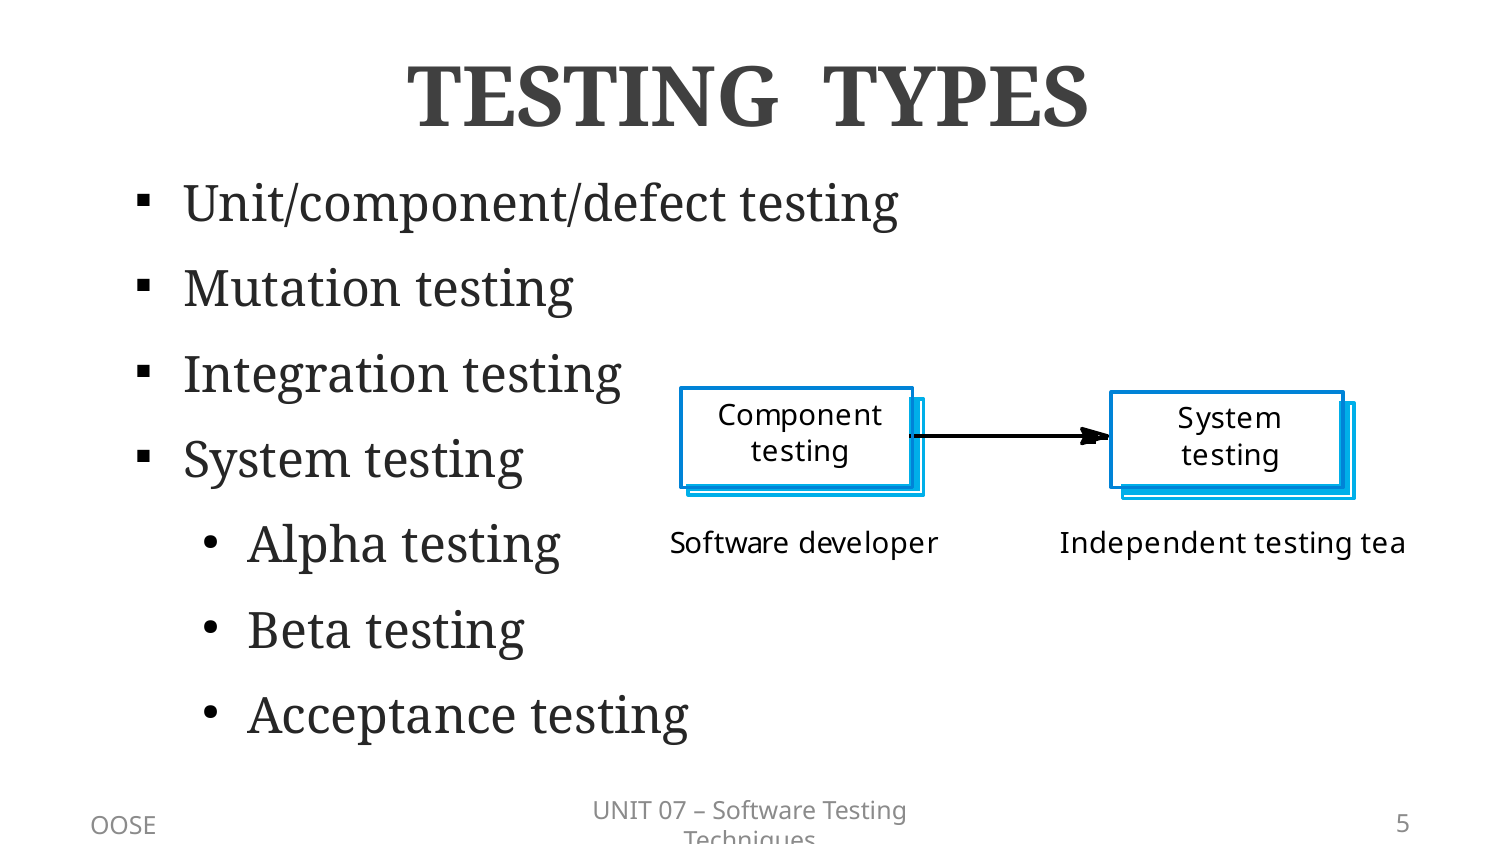

# TESTING TYPES
Unit/component/defect testing
Mutation testing
Integration testing
System testing
Alpha testing
Beta testing
Acceptance testing
OOSE
UNIT 07 - Software Testing Techniques
5